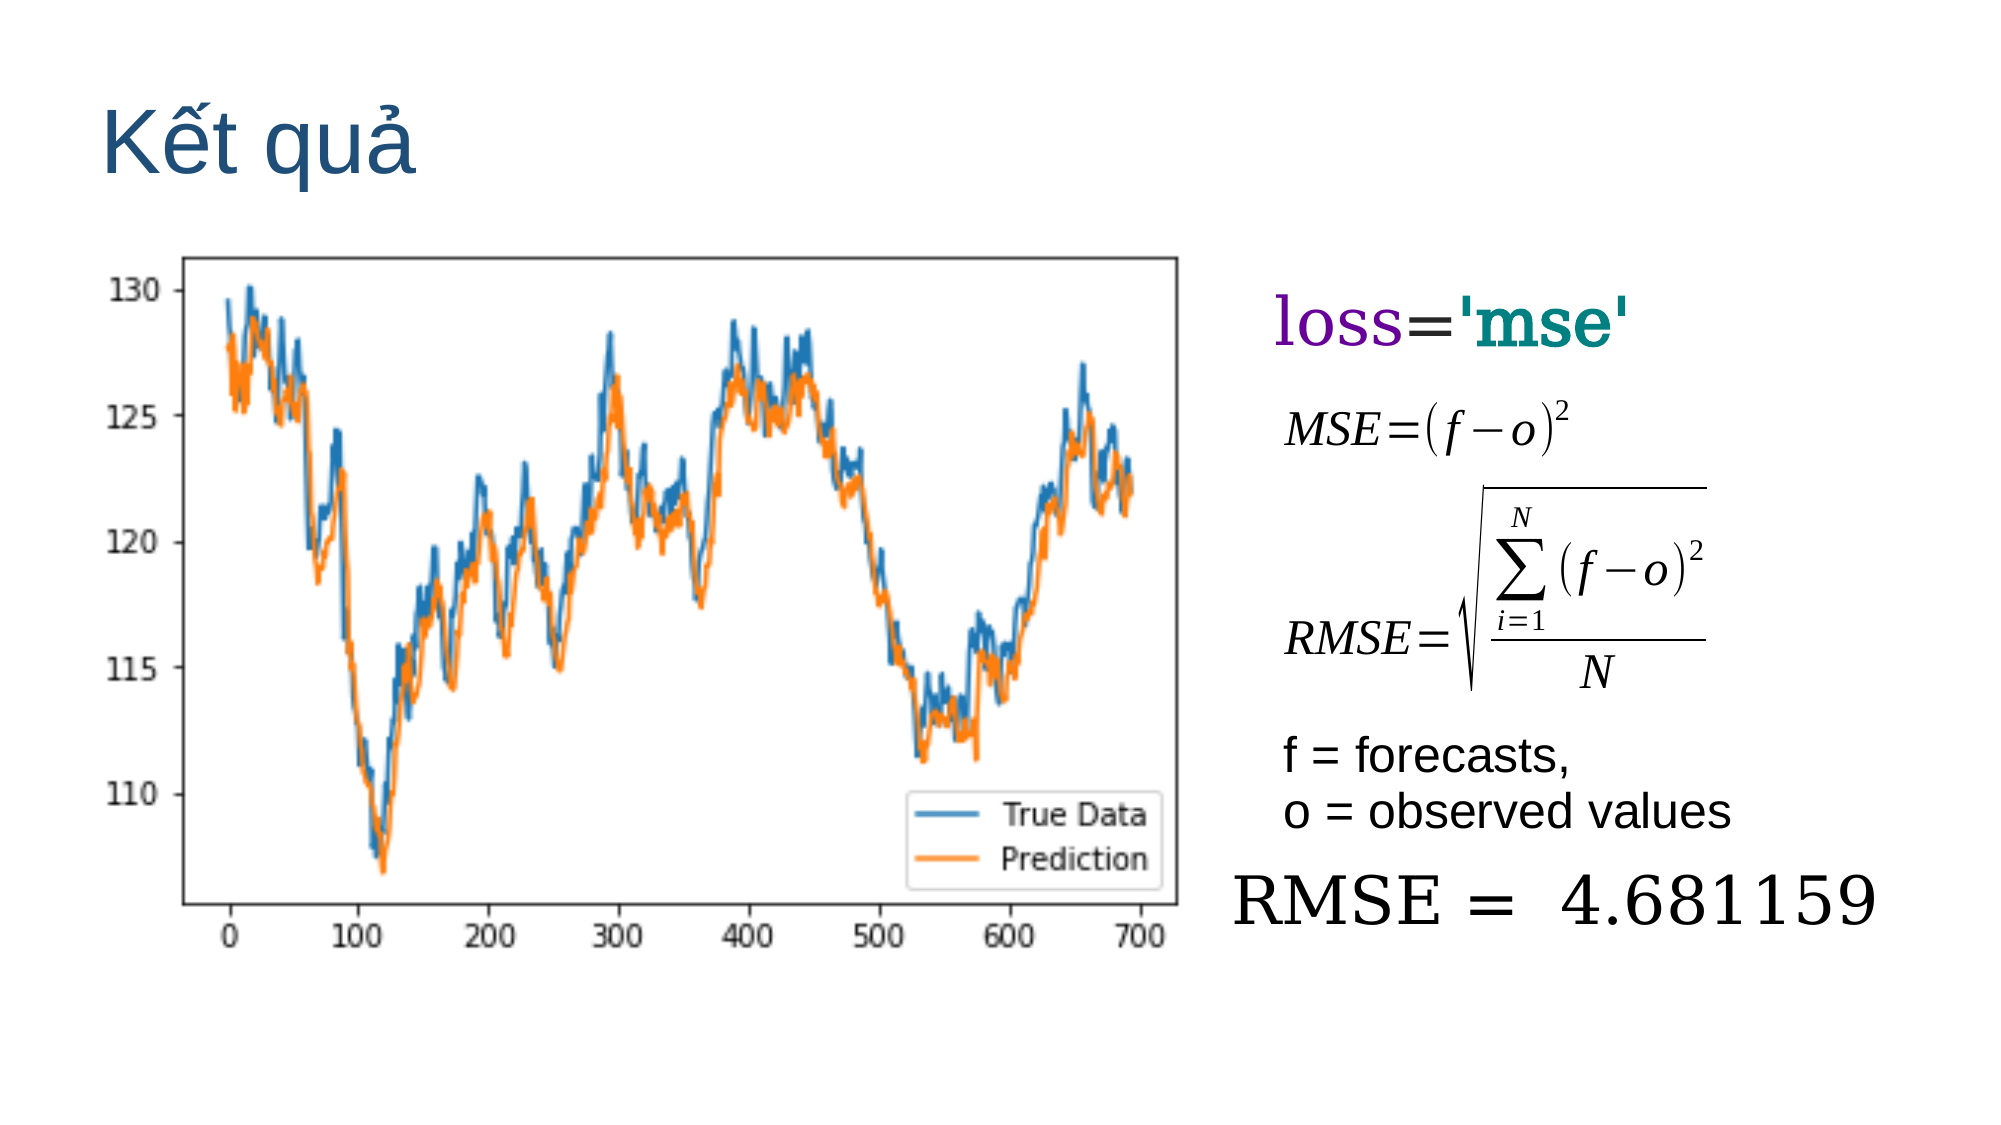

# Kết quả
loss='mse'
f = forecasts,
o = observed values
RMSE = 4.681159